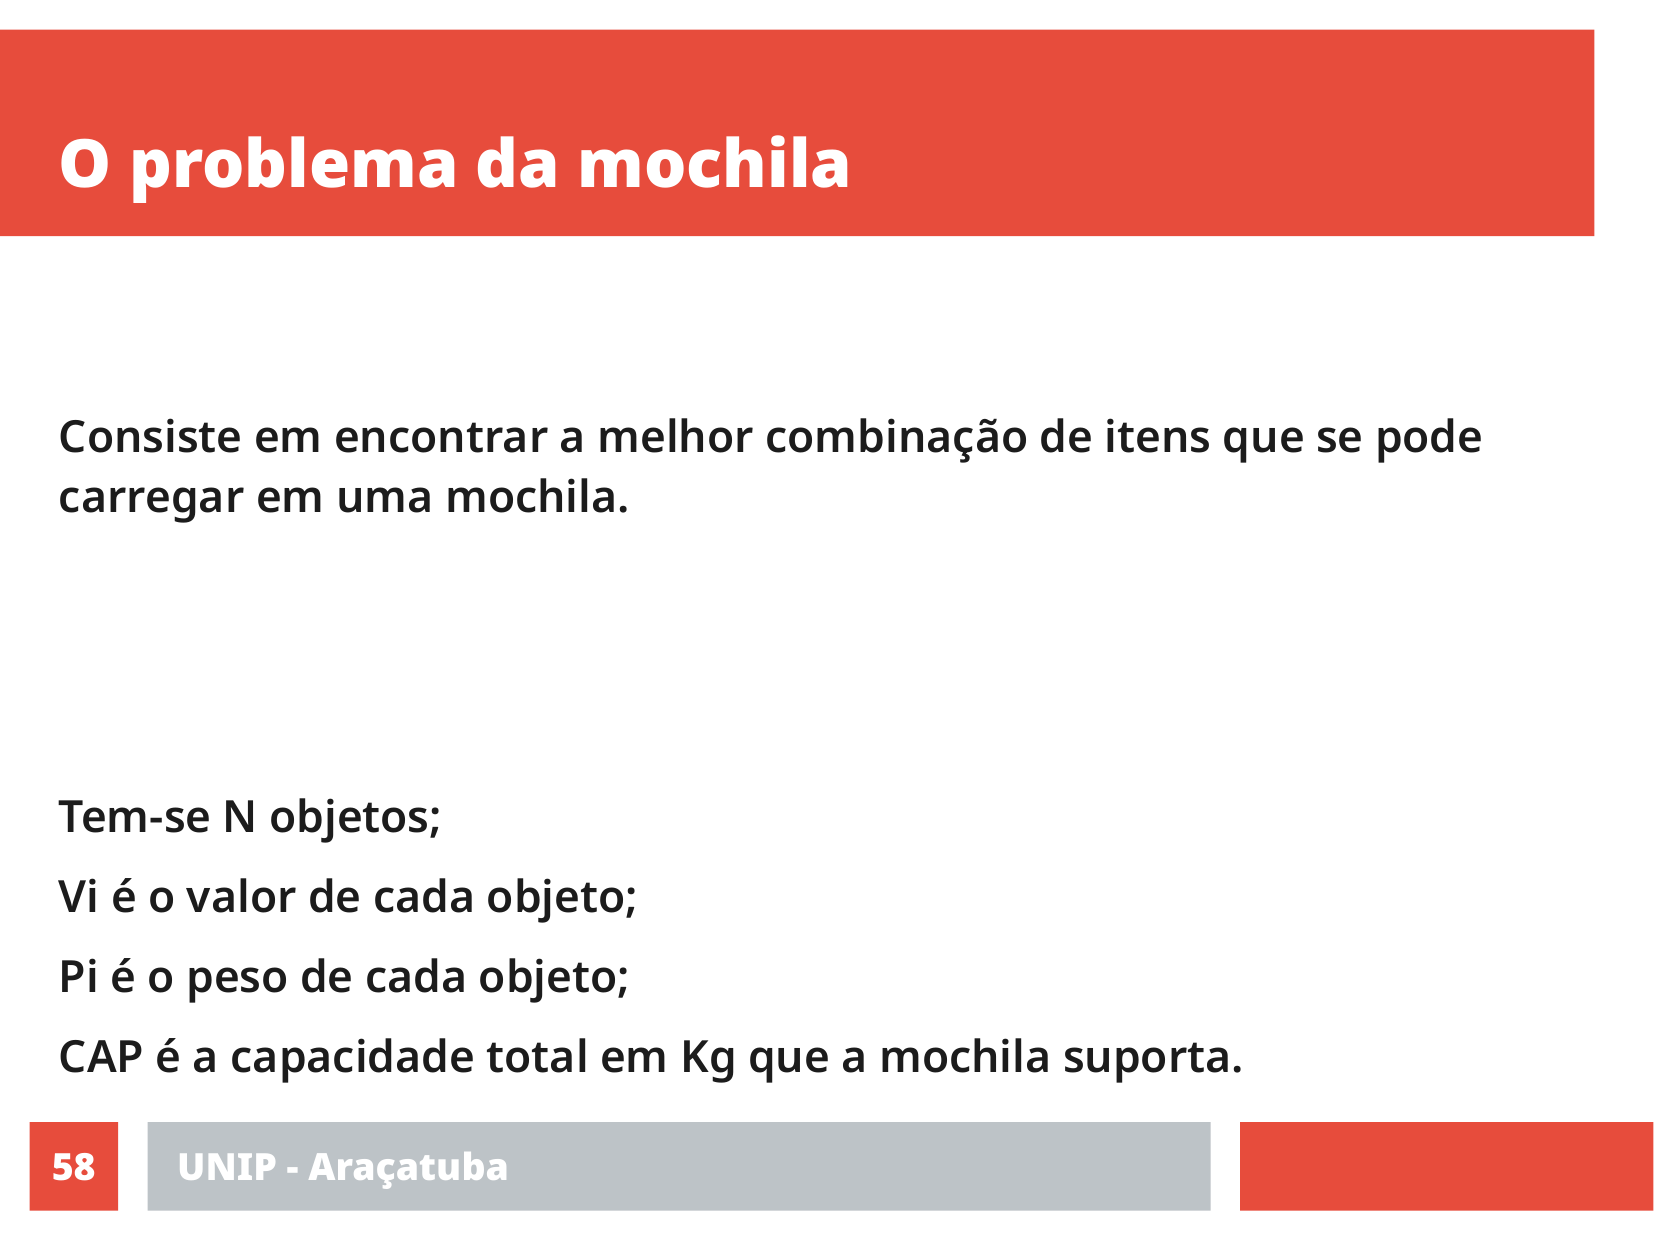

# O problema da mochila
Consiste em encontrar a melhor combinação de itens que se pode carregar em uma mochila.
Tem-se N objetos;
Vi é o valor de cada objeto;
Pi é o peso de cada objeto;
CAP é a capacidade total em Kg que a mochila suporta.
58
UNIP - Araçatuba